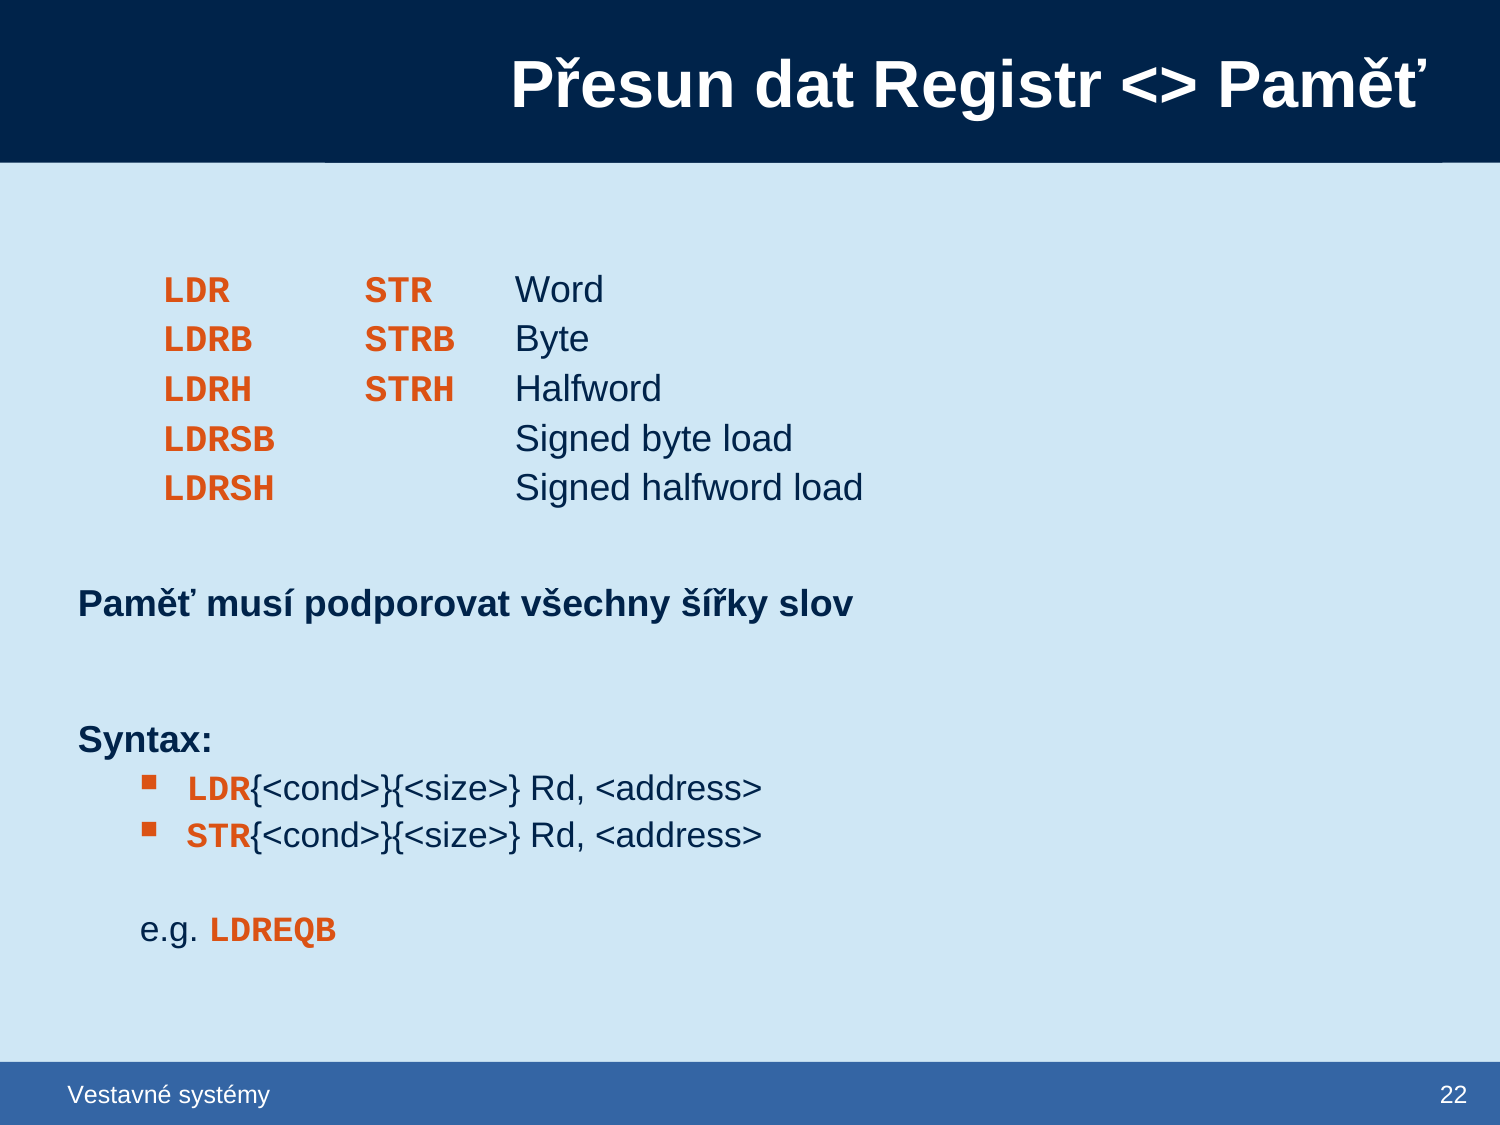

# Přesun dat Registr <> Paměť
 LDR	STR	Word
 LDRB	STRB	Byte
 LDRH	STRH	Halfword
 LDRSB		Signed byte load
 LDRSH		Signed halfword load
Paměť musí podporovat všechny šířky slov
Syntax:
LDR{<cond>}{<size>} Rd, <address>
STR{<cond>}{<size>} Rd, <address>
e.g. LDREQB